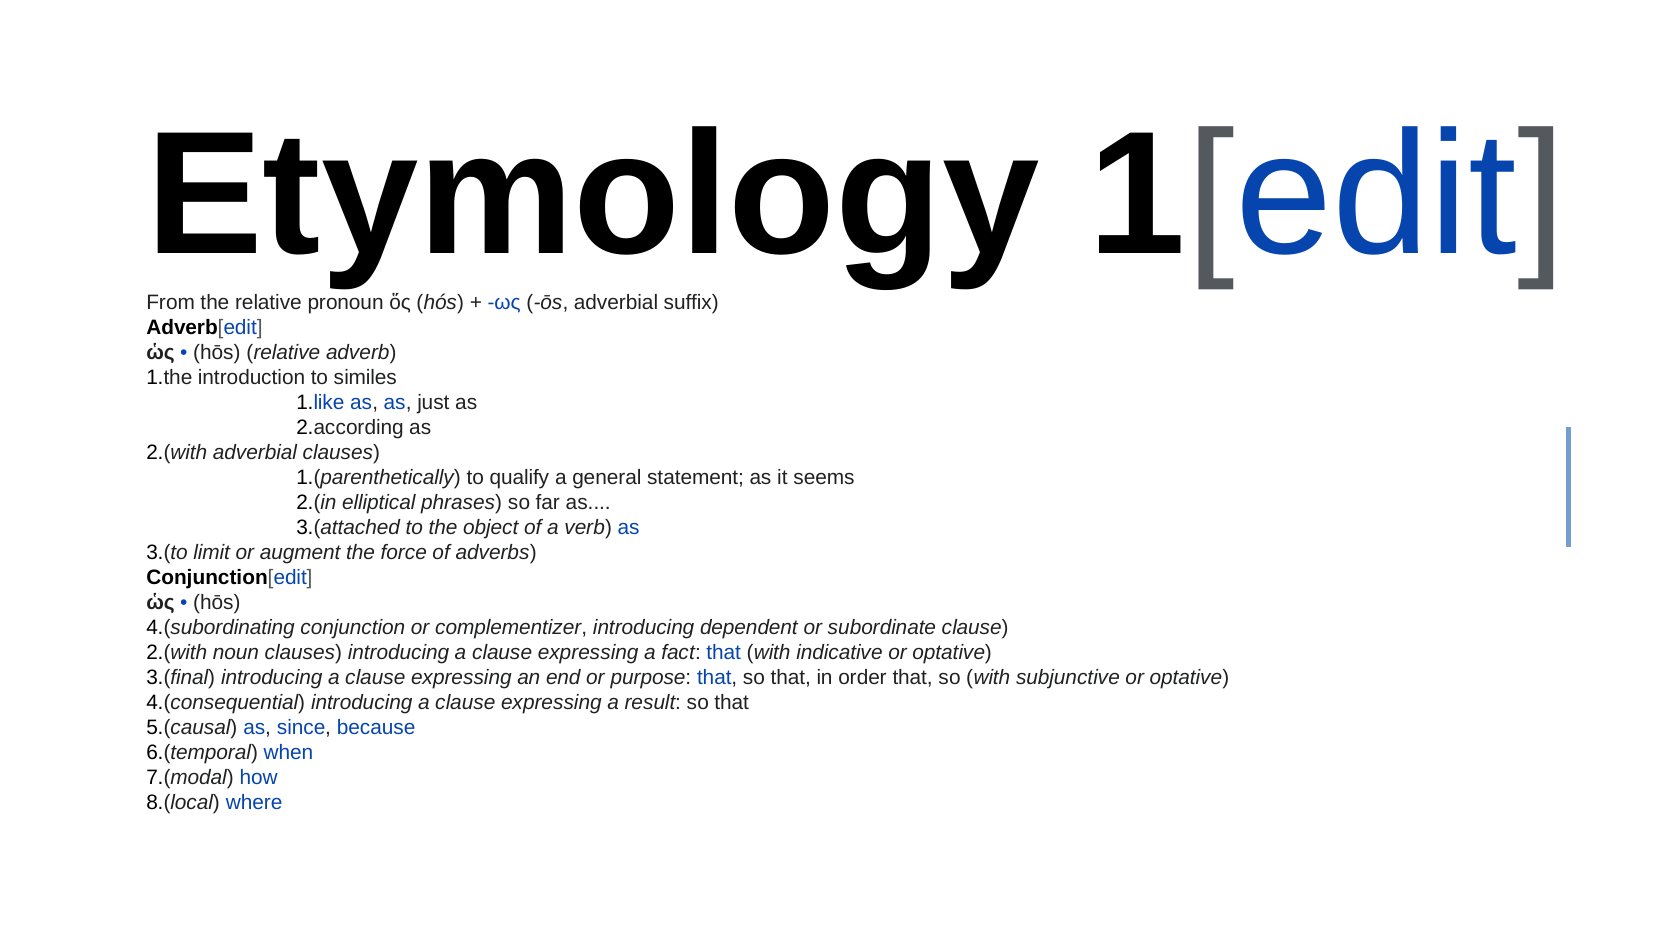

Etymology 1[edit]
From the relative pronoun ὅς (hós) +‎ -ως (-ōs, adverbial suffix)
Adverb[edit]
ὡς • (hōs) (relative adverb)
the introduction to similes
like as, as, just as
according as
(with adverbial clauses)
(parenthetically) to qualify a general statement; as it seems
(in elliptical phrases) so far as....
(attached to the object of a verb) as
(to limit or augment the force of adverbs)
Conjunction[edit]
ὡς • (hōs)
(subordinating conjunction or complementizer, introducing dependent or subordinate clause)
(with noun clauses) introducing a clause expressing a fact: that (with indicative or optative)
(final) introducing a clause expressing an end or purpose: that, so that, in order that, so (with subjunctive or optative)
(consequential) introducing a clause expressing a result: so that
(causal) as, since, because
(temporal) when
(modal) how
(local) where
| PIE word |
| --- |
| \*yós |